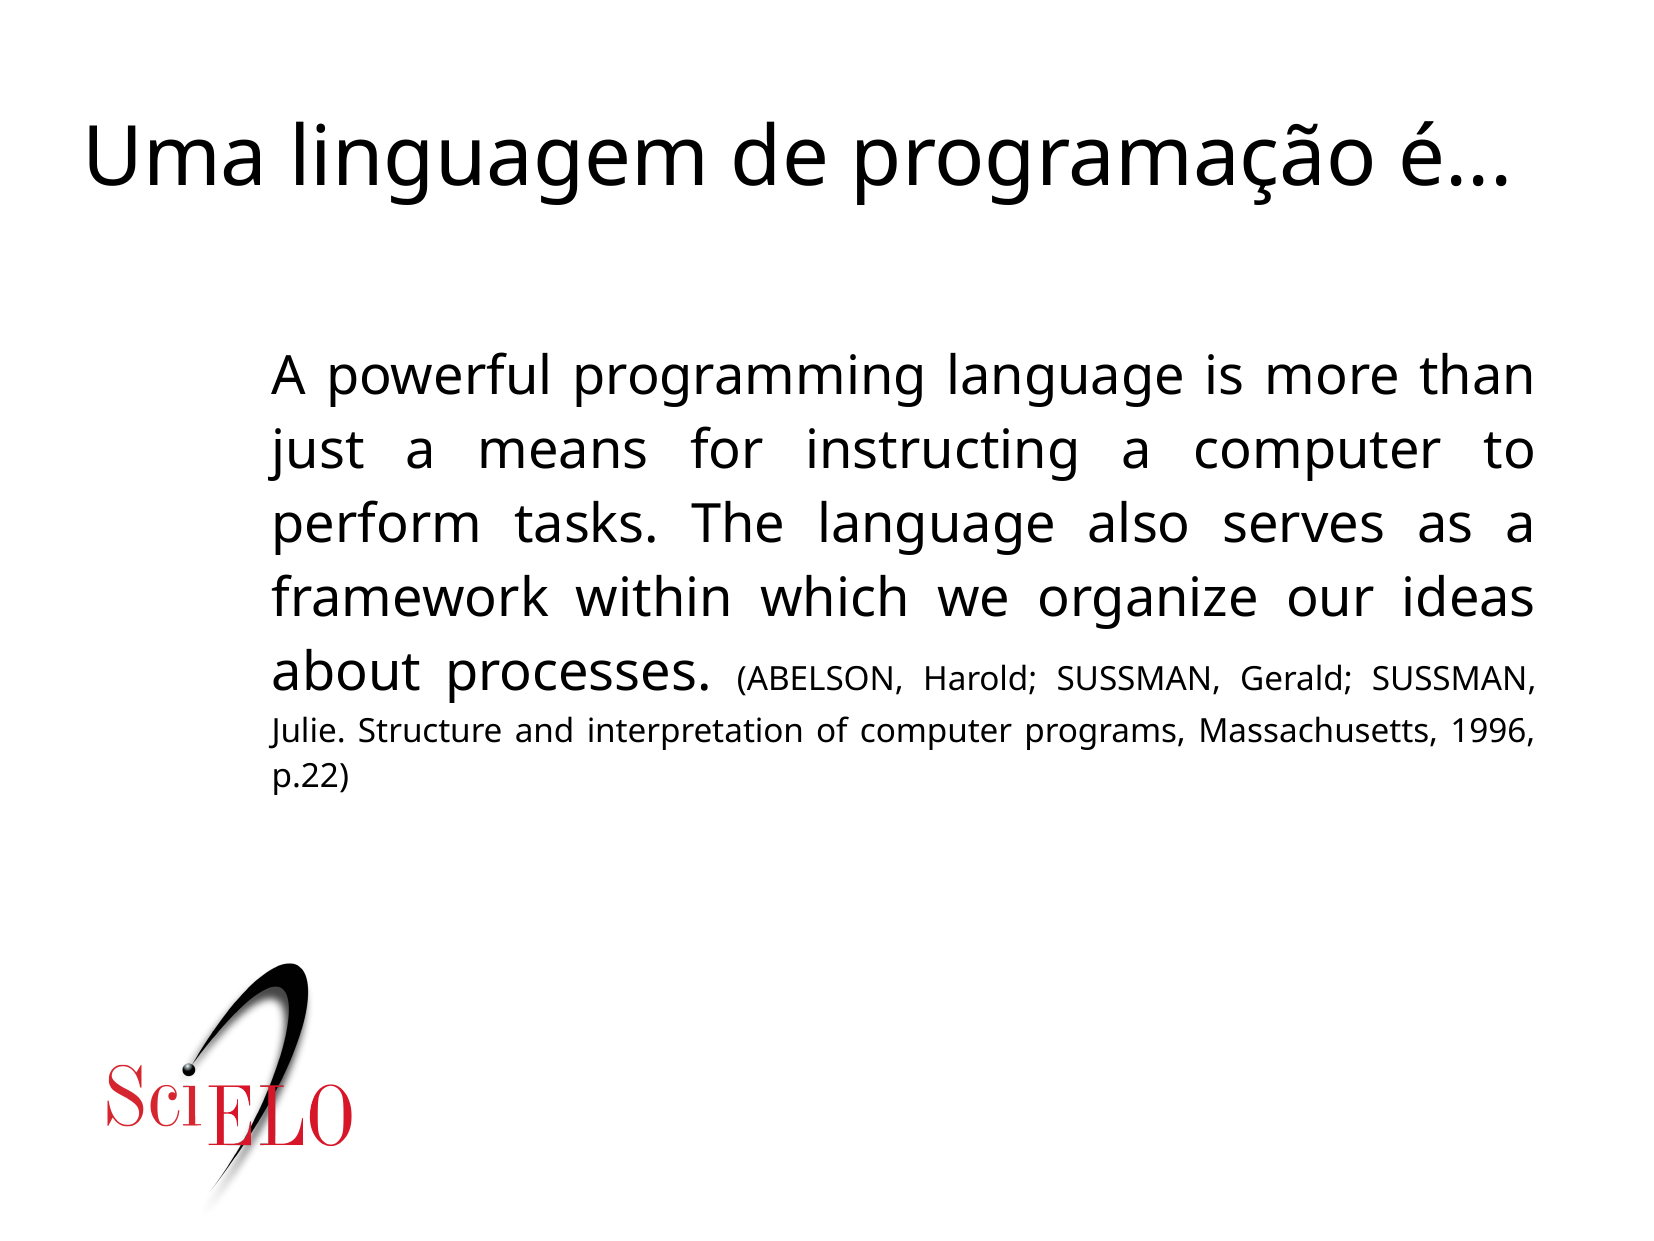

# Uma linguagem de programação é...
A powerful programming language is more than just a means for instructing a computer to perform tasks. The language also serves as a framework within which we organize our ideas about processes. (ABELSON, Harold; SUSSMAN, Gerald; SUSSMAN, Julie. Structure and interpretation of computer programs, Massachusetts, 1996, p.22)